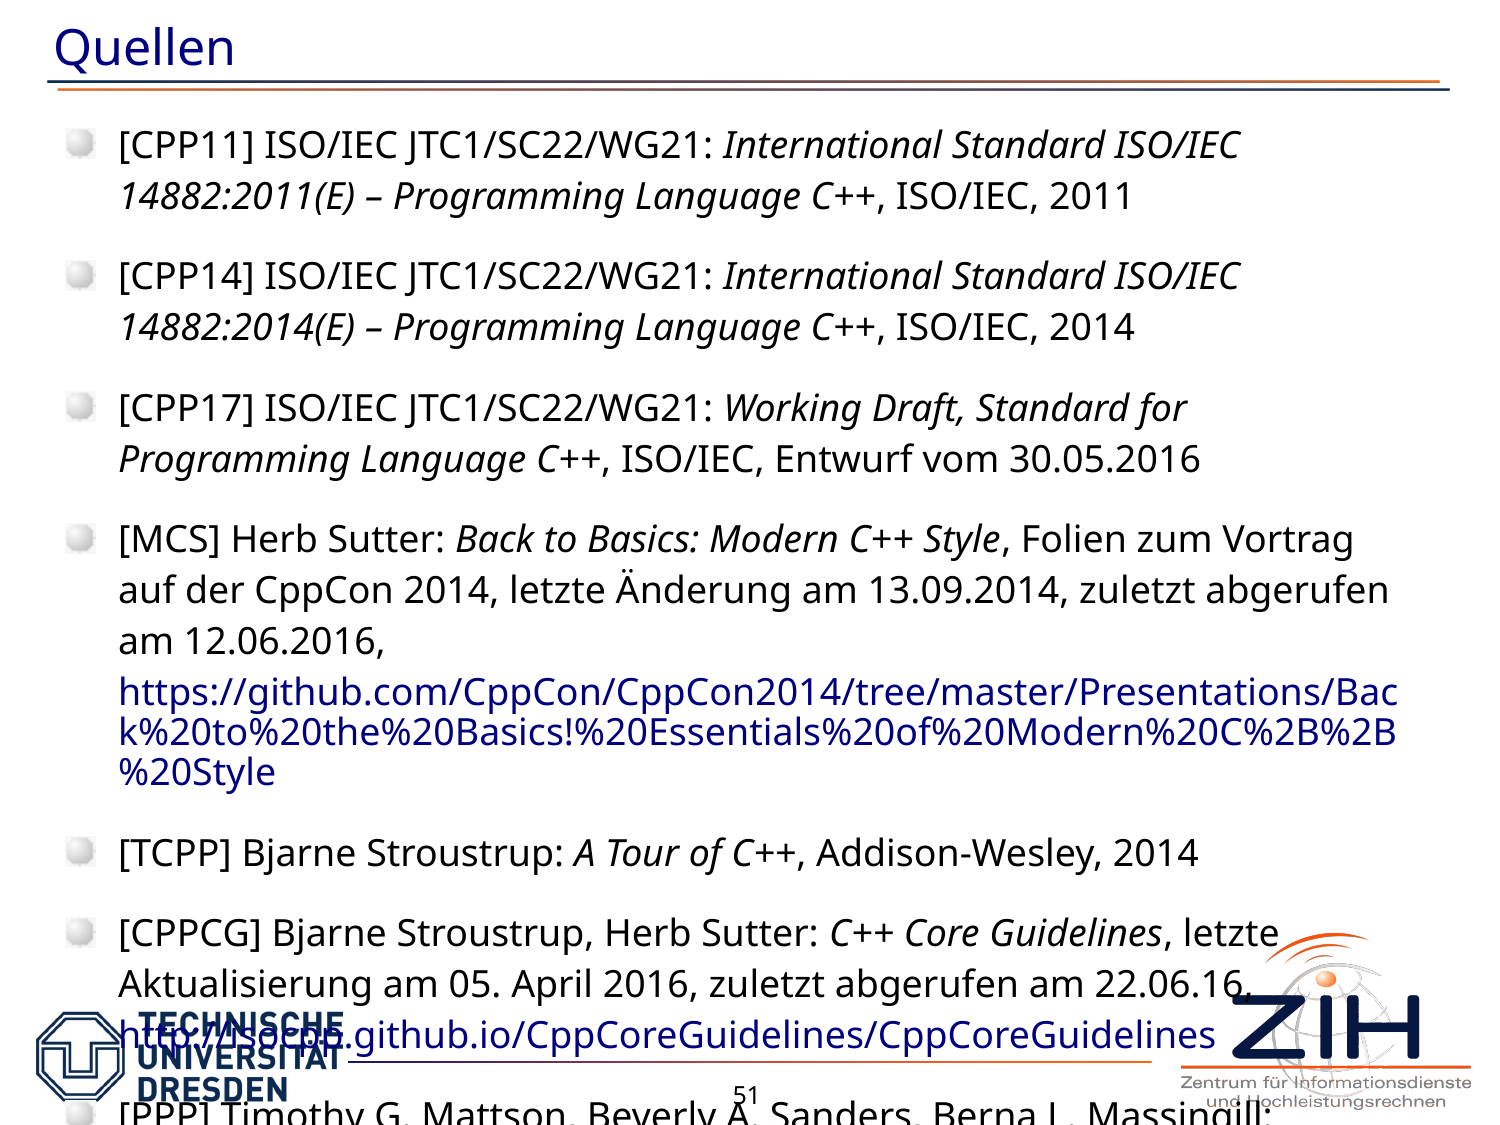

# Quellen
[CPP11] ISO/IEC JTC1/SC22/WG21: International Standard ISO/IEC 14882:2011(E) – Programming Language C++, ISO/IEC, 2011
[CPP14] ISO/IEC JTC1/SC22/WG21: International Standard ISO/IEC 14882:2014(E) – Programming Language C++, ISO/IEC, 2014
[CPP17] ISO/IEC JTC1/SC22/WG21: Working Draft, Standard for Programming Language C++, ISO/IEC, Entwurf vom 30.05.2016
[MCS] Herb Sutter: Back to Basics: Modern C++ Style, Folien zum Vortrag auf der CppCon 2014, letzte Änderung am 13.09.2014, zuletzt abgerufen am 12.06.2016, https://github.com/CppCon/CppCon2014/tree/master/Presentations/Back%20to%20the%20Basics!%20Essentials%20of%20Modern%20C%2B%2B%20Style
[TCPP] Bjarne Stroustrup: A Tour of C++, Addison-Wesley, 2014
[CPPCG] Bjarne Stroustrup, Herb Sutter: C++ Core Guidelines, letzte Aktualisierung am 05. April 2016, zuletzt abgerufen am 22.06.16, http://isocpp.github.io/CppCoreGuidelines/CppCoreGuidelines
[PPP] Timothy G. Mattson, Beverly A. Sanders, Berna L. Massingill: Patterns for Parallel Programming, Addison-Wesley, 2005
51